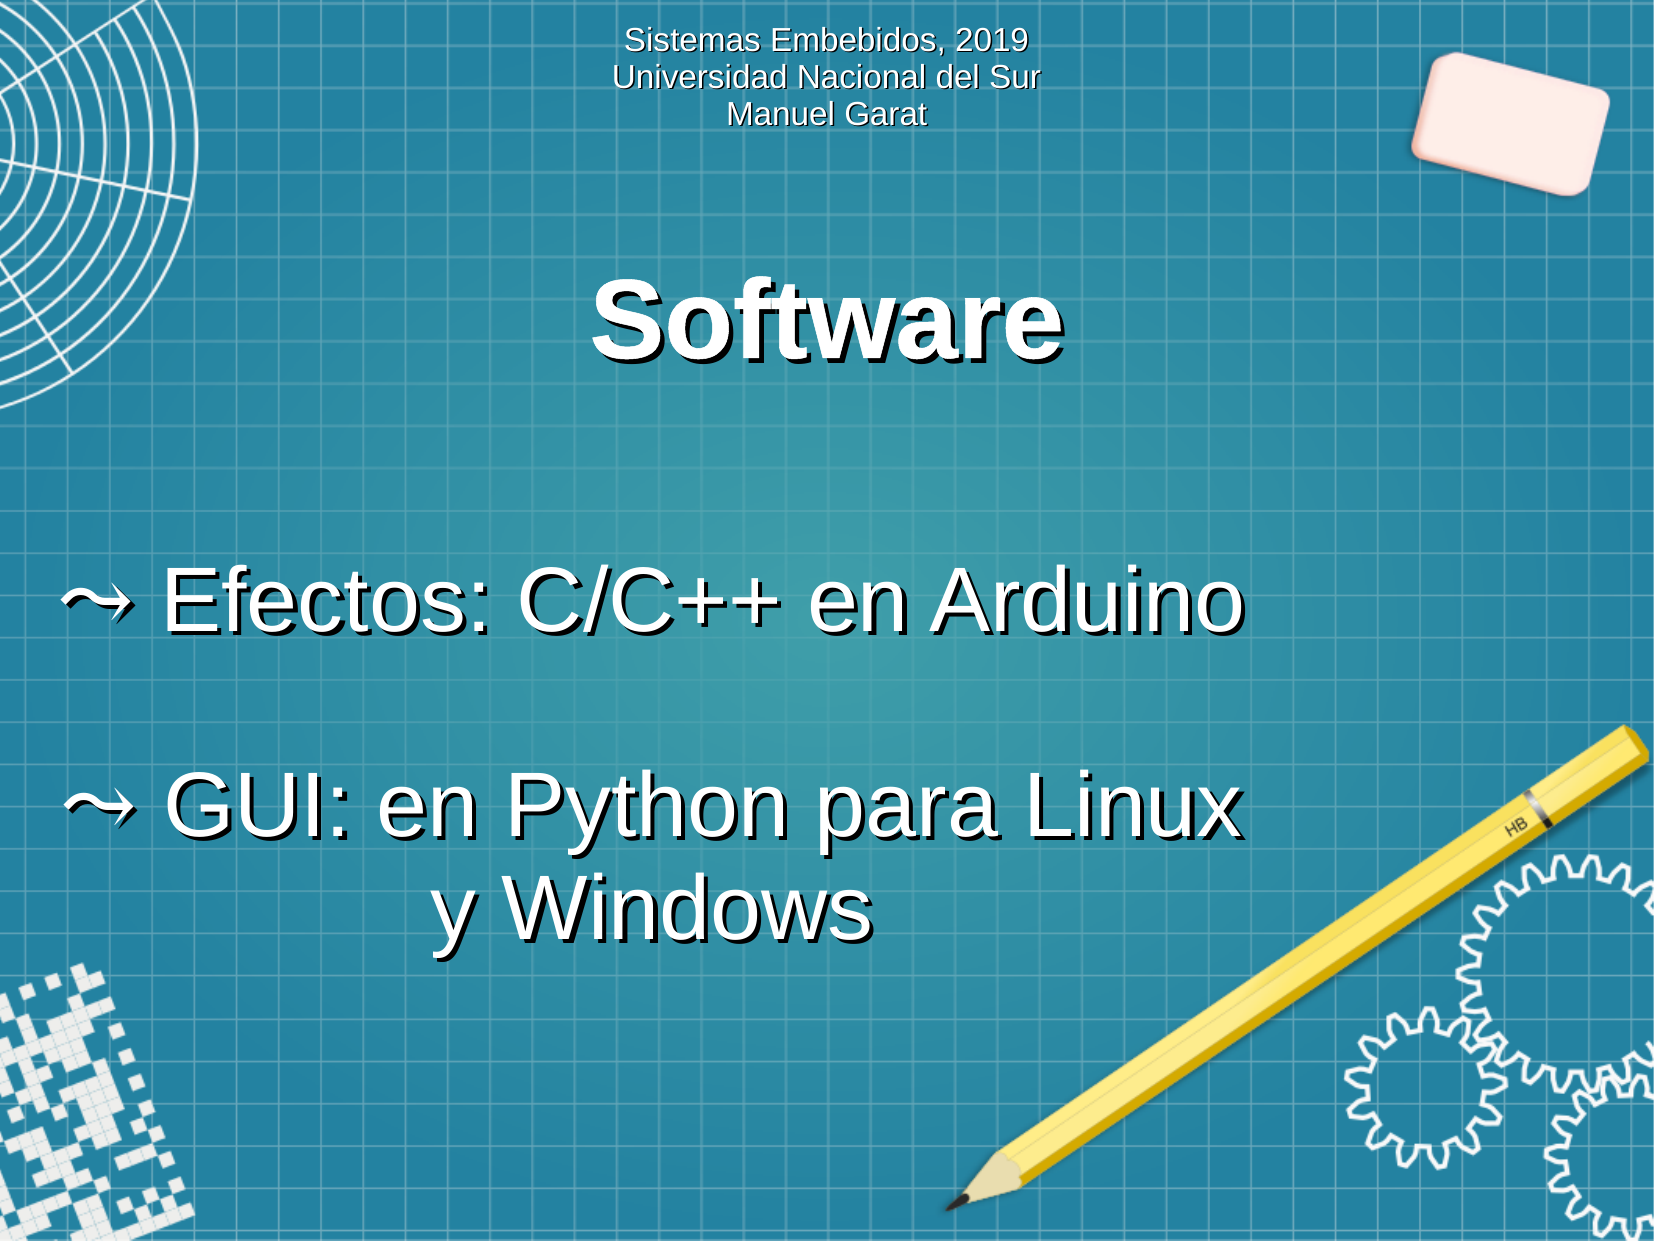

Sistemas Embebidos, 2019
Universidad Nacional del Sur
Manuel Garat
# Software
⤳ Efectos: C/C++ en Arduino
⤳ GUI: en Python para Linux
y Windows